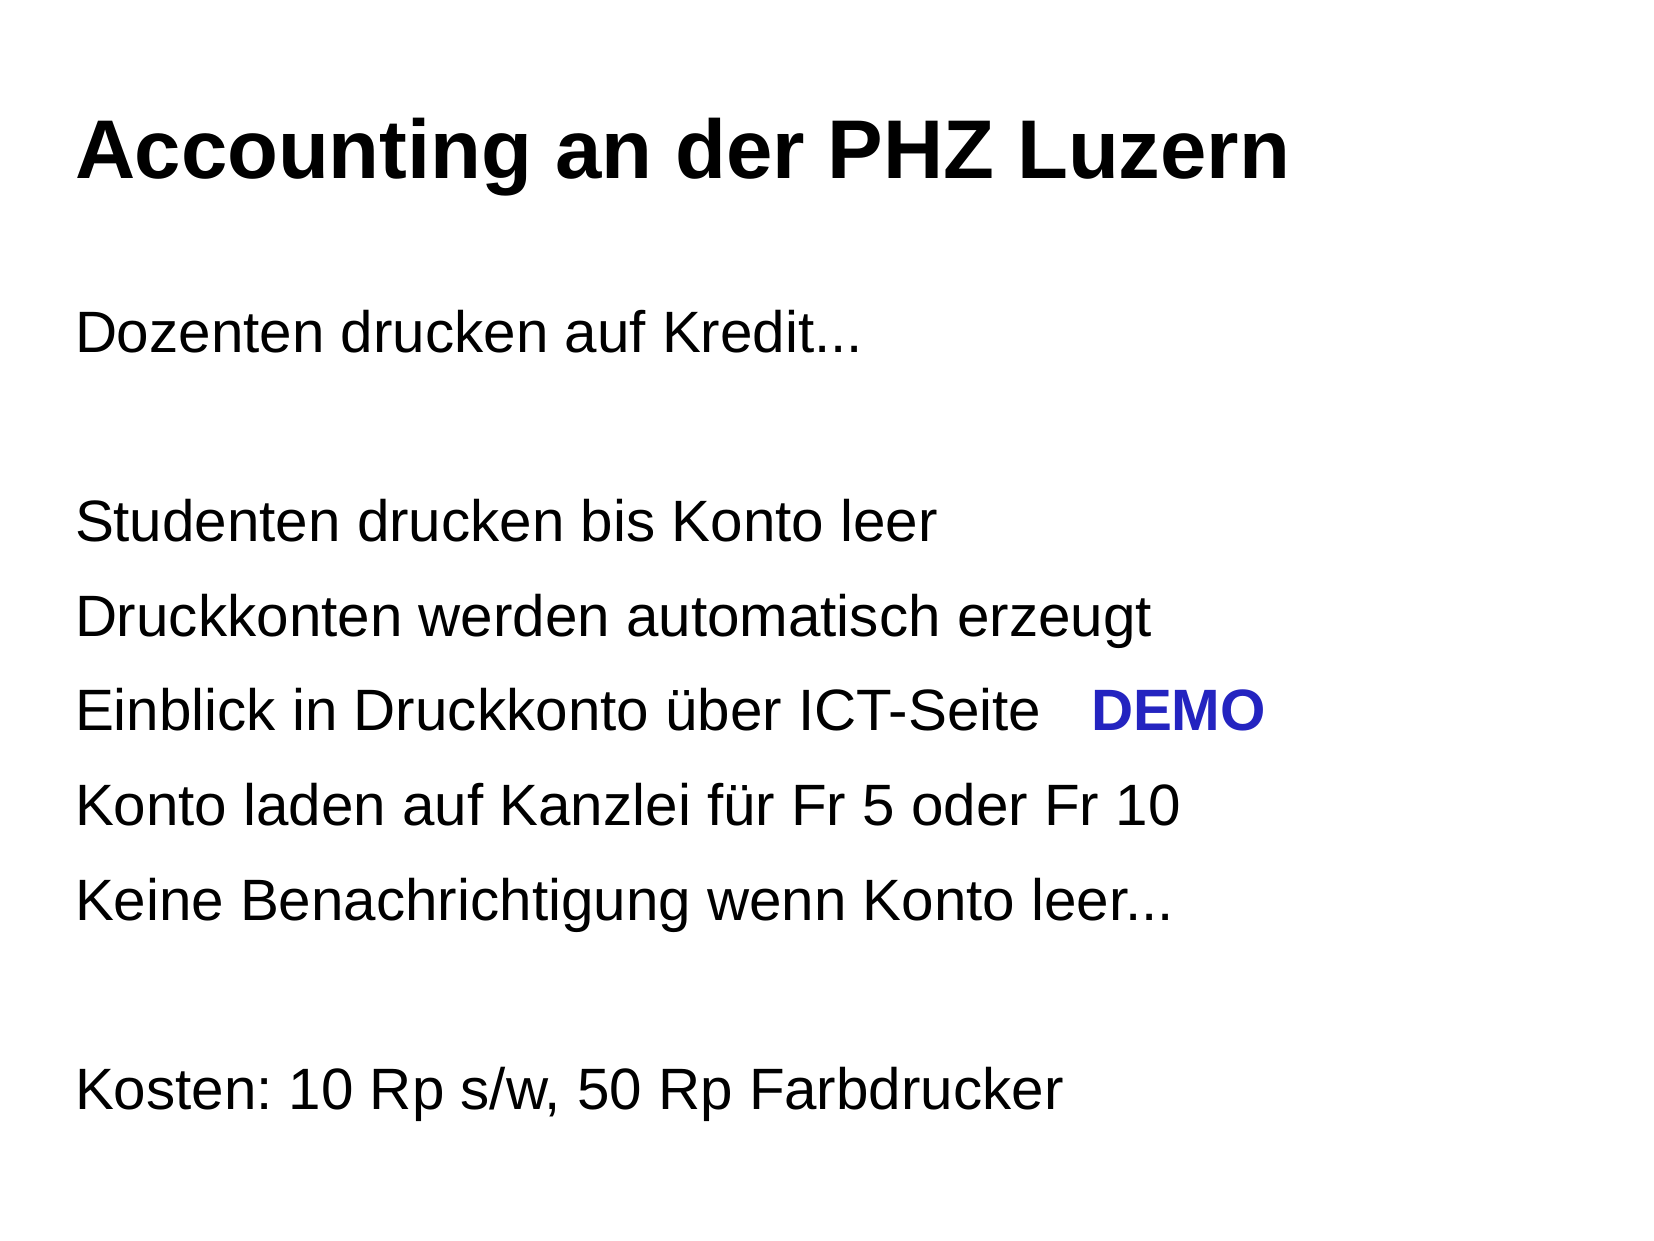

# Accounting an der PHZ Luzern
Dozenten drucken auf Kredit...
Studenten drucken bis Konto leer
Druckkonten werden automatisch erzeugt
Einblick in Druckkonto über ICT-Seite DEMO
Konto laden auf Kanzlei für Fr 5 oder Fr 10
Keine Benachrichtigung wenn Konto leer...
Kosten: 10 Rp s/w, 50 Rp Farbdrucker